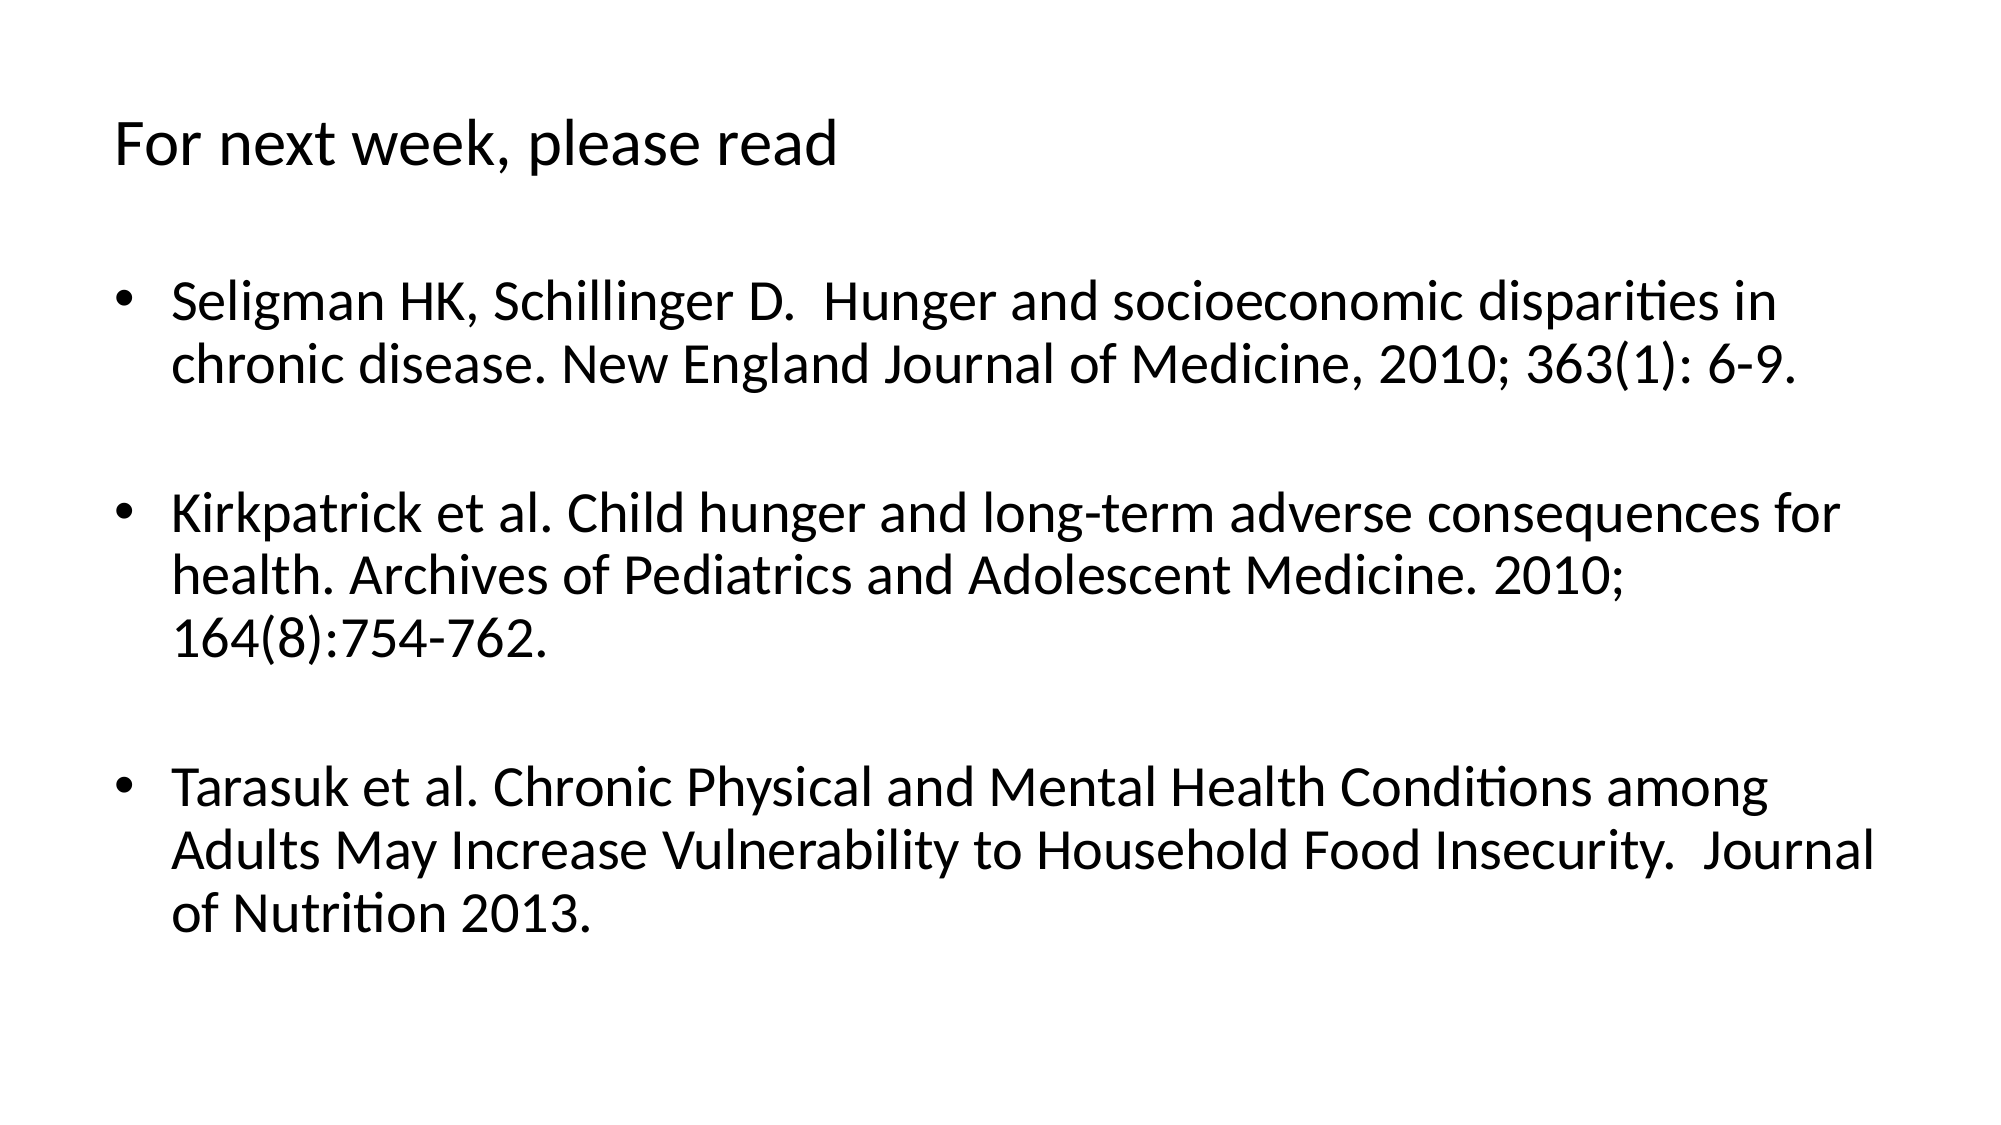

# For next week, please read
Seligman HK, Schillinger D. Hunger and socioeconomic disparities in chronic disease. New England Journal of Medicine, 2010; 363(1): 6-9.
Kirkpatrick et al. Child hunger and long-term adverse consequences for health. Archives of Pediatrics and Adolescent Medicine. 2010; 164(8):754-762.
Tarasuk et al. Chronic Physical and Mental Health Conditions among Adults May Increase Vulnerability to Household Food Insecurity. Journal of Nutrition 2013.